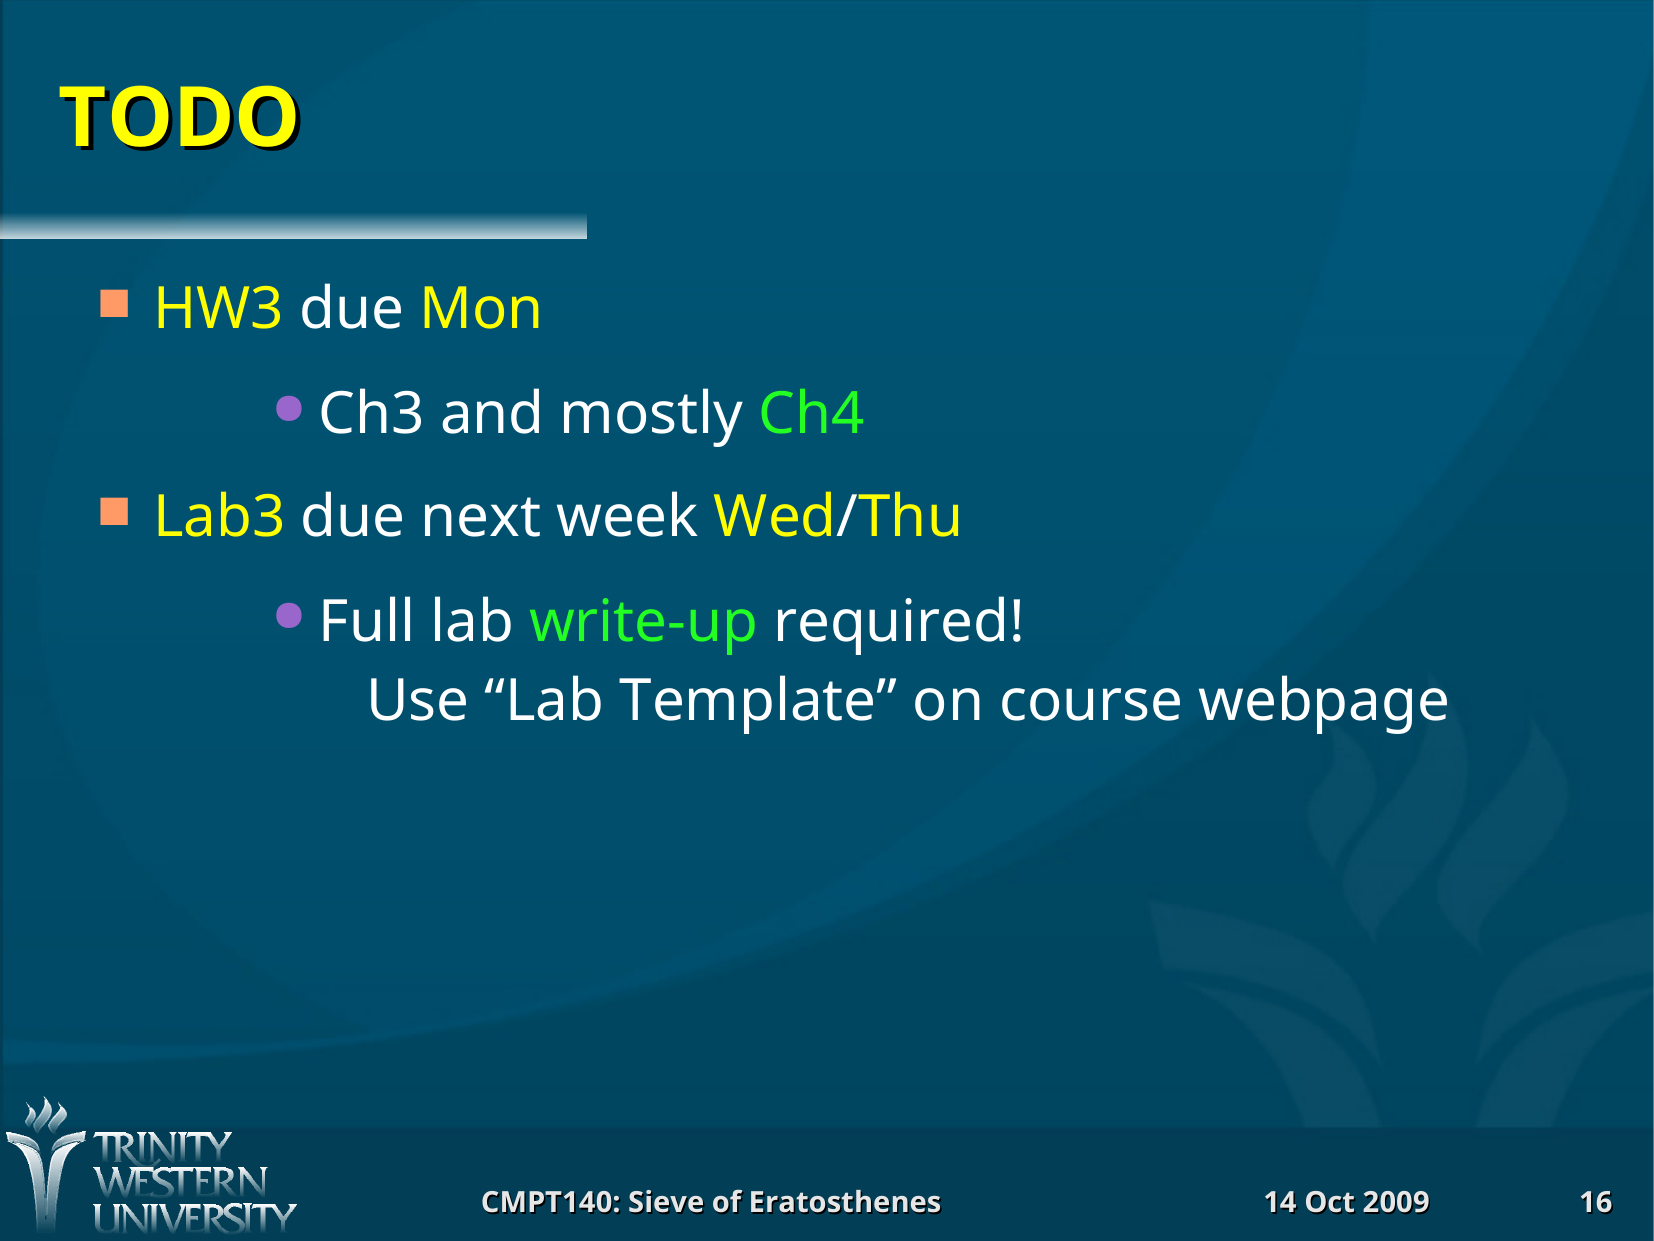

# TODO
HW3 due Mon
Ch3 and mostly Ch4
Lab3 due next week Wed/Thu
Full lab write-up required!
Use “Lab Template” on course webpage
CMPT140: Sieve of Eratosthenes
14 Oct 2009
16